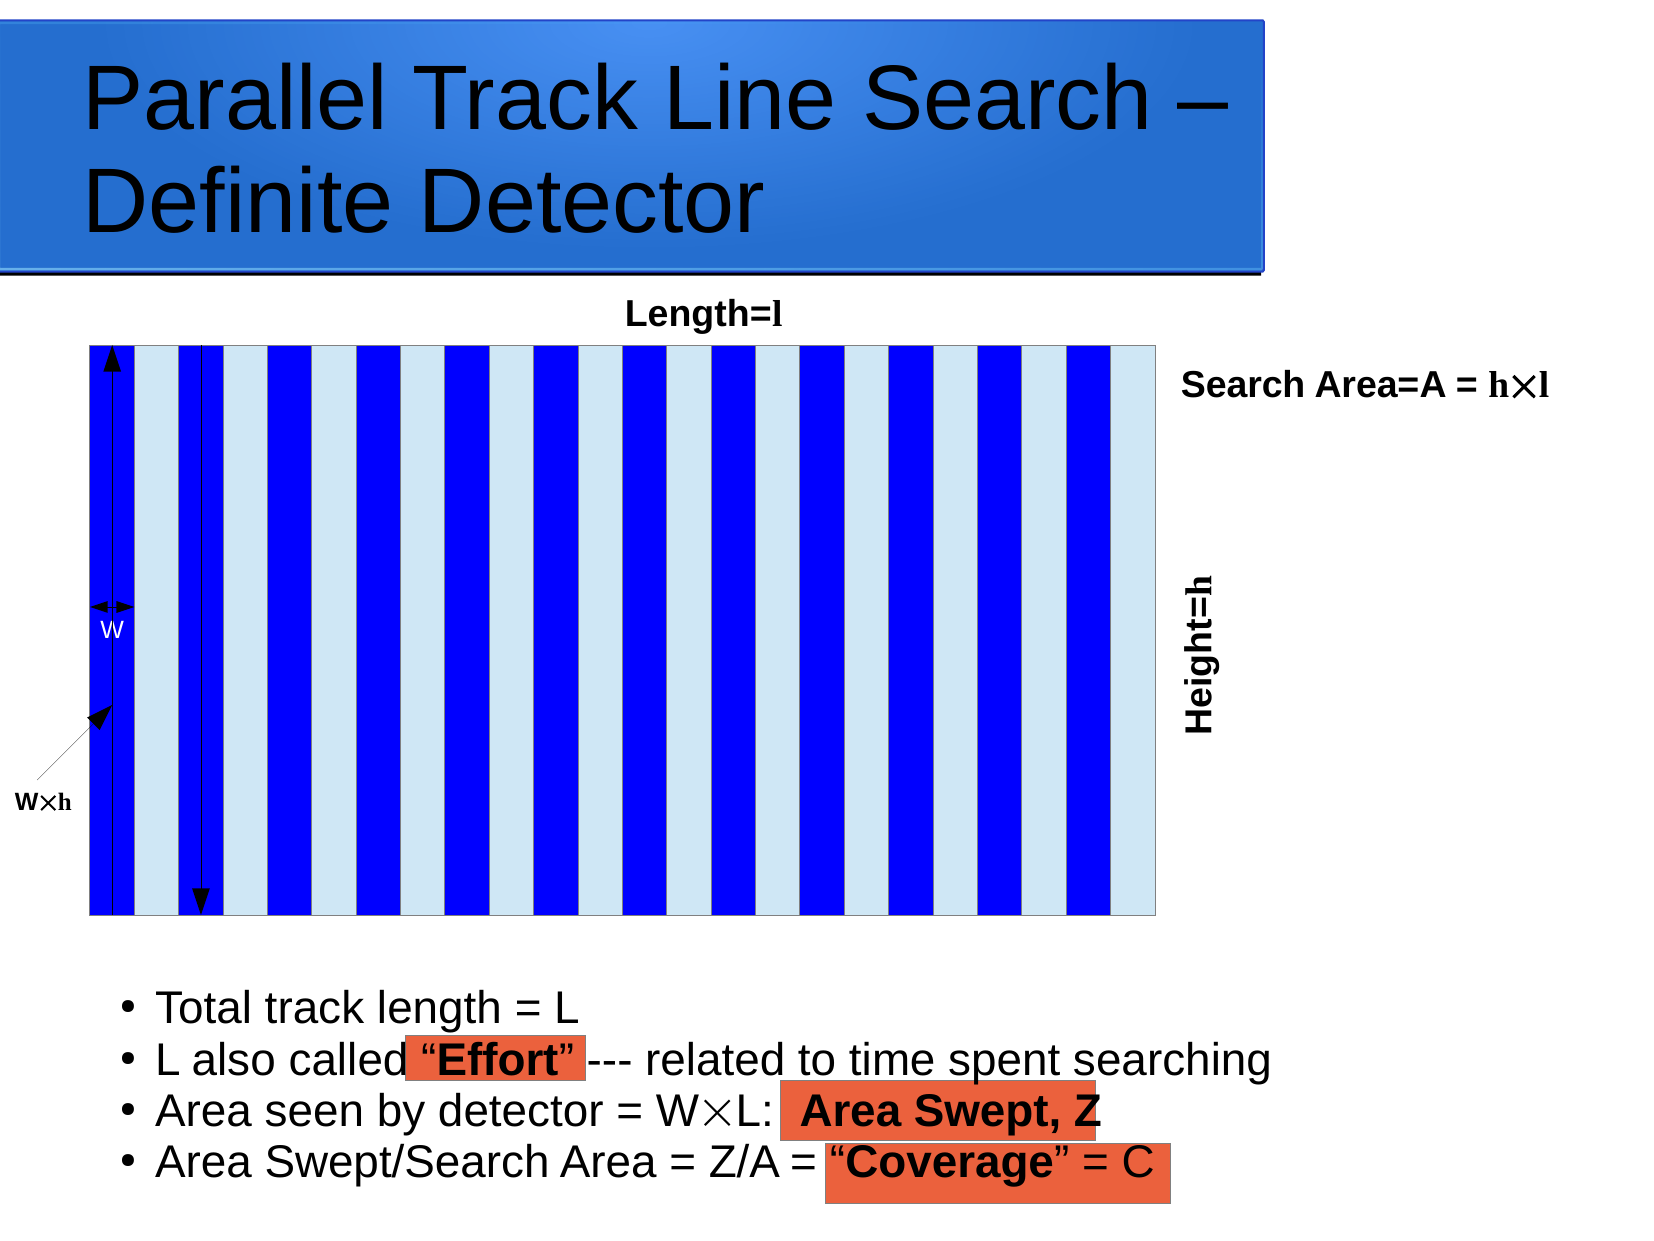

# Parallel Track Line Search – Definite Detector
Length=l
W
W´h
Search Area=A = h´l
Height=h
Total track length = L
L also called “Effort” --- related to time spent searching
Area seen by detector = W´L: Area Swept, Z
Area Swept/Search Area = Z/A = “Coverage” = C